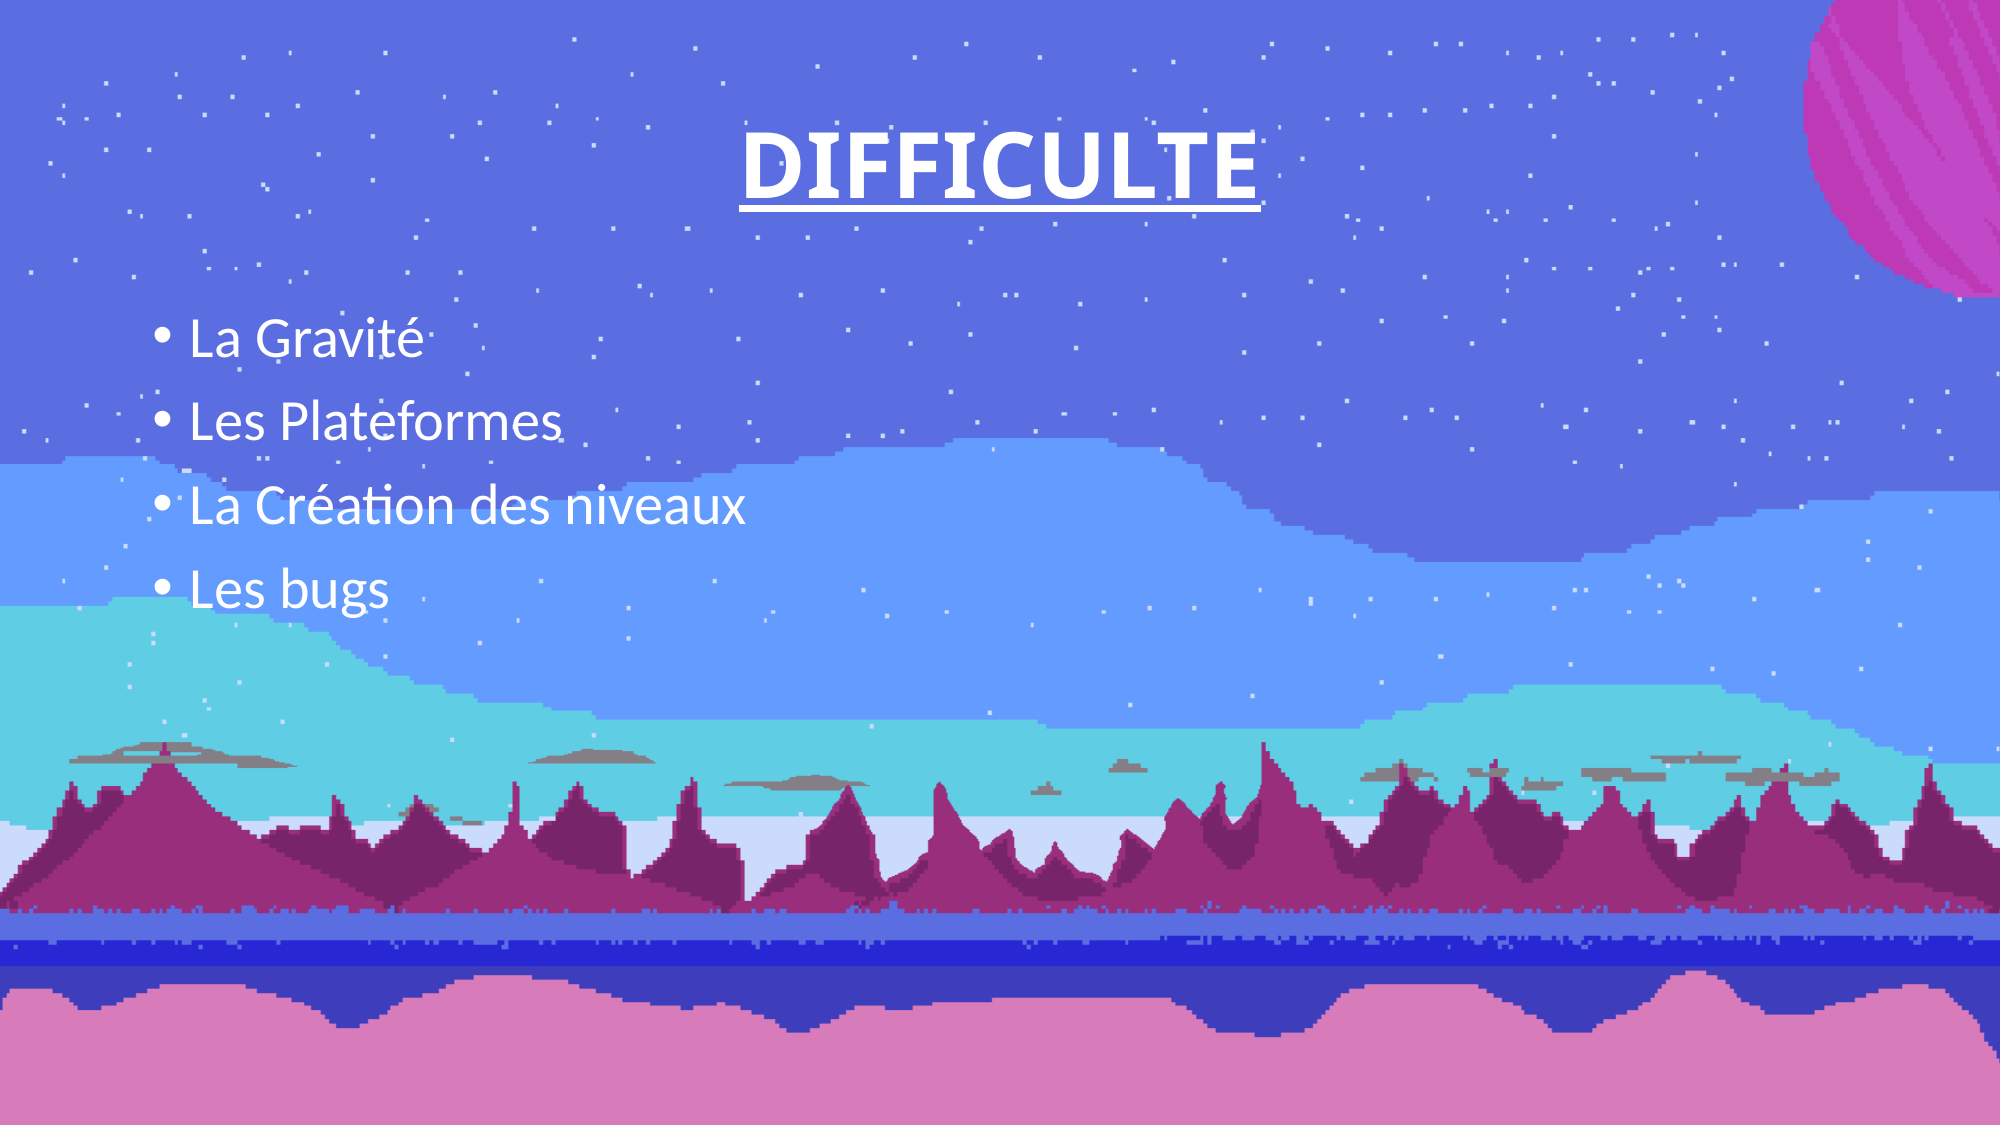

# DIFFICULTE
La Gravité
Les Plateformes
La Création des niveaux
Les bugs